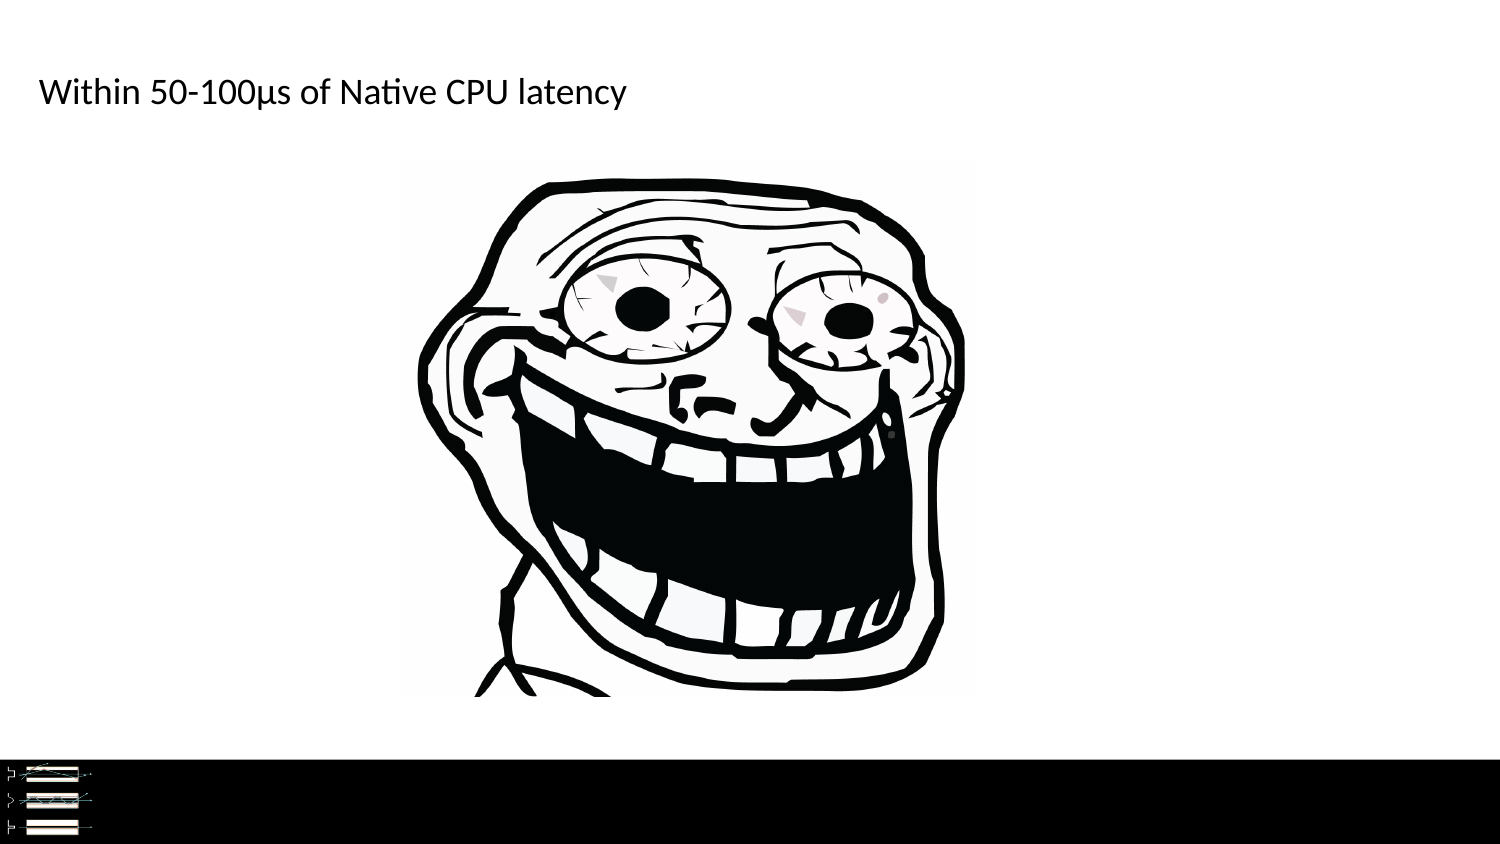

# Within 50-100µs of Native CPU latency